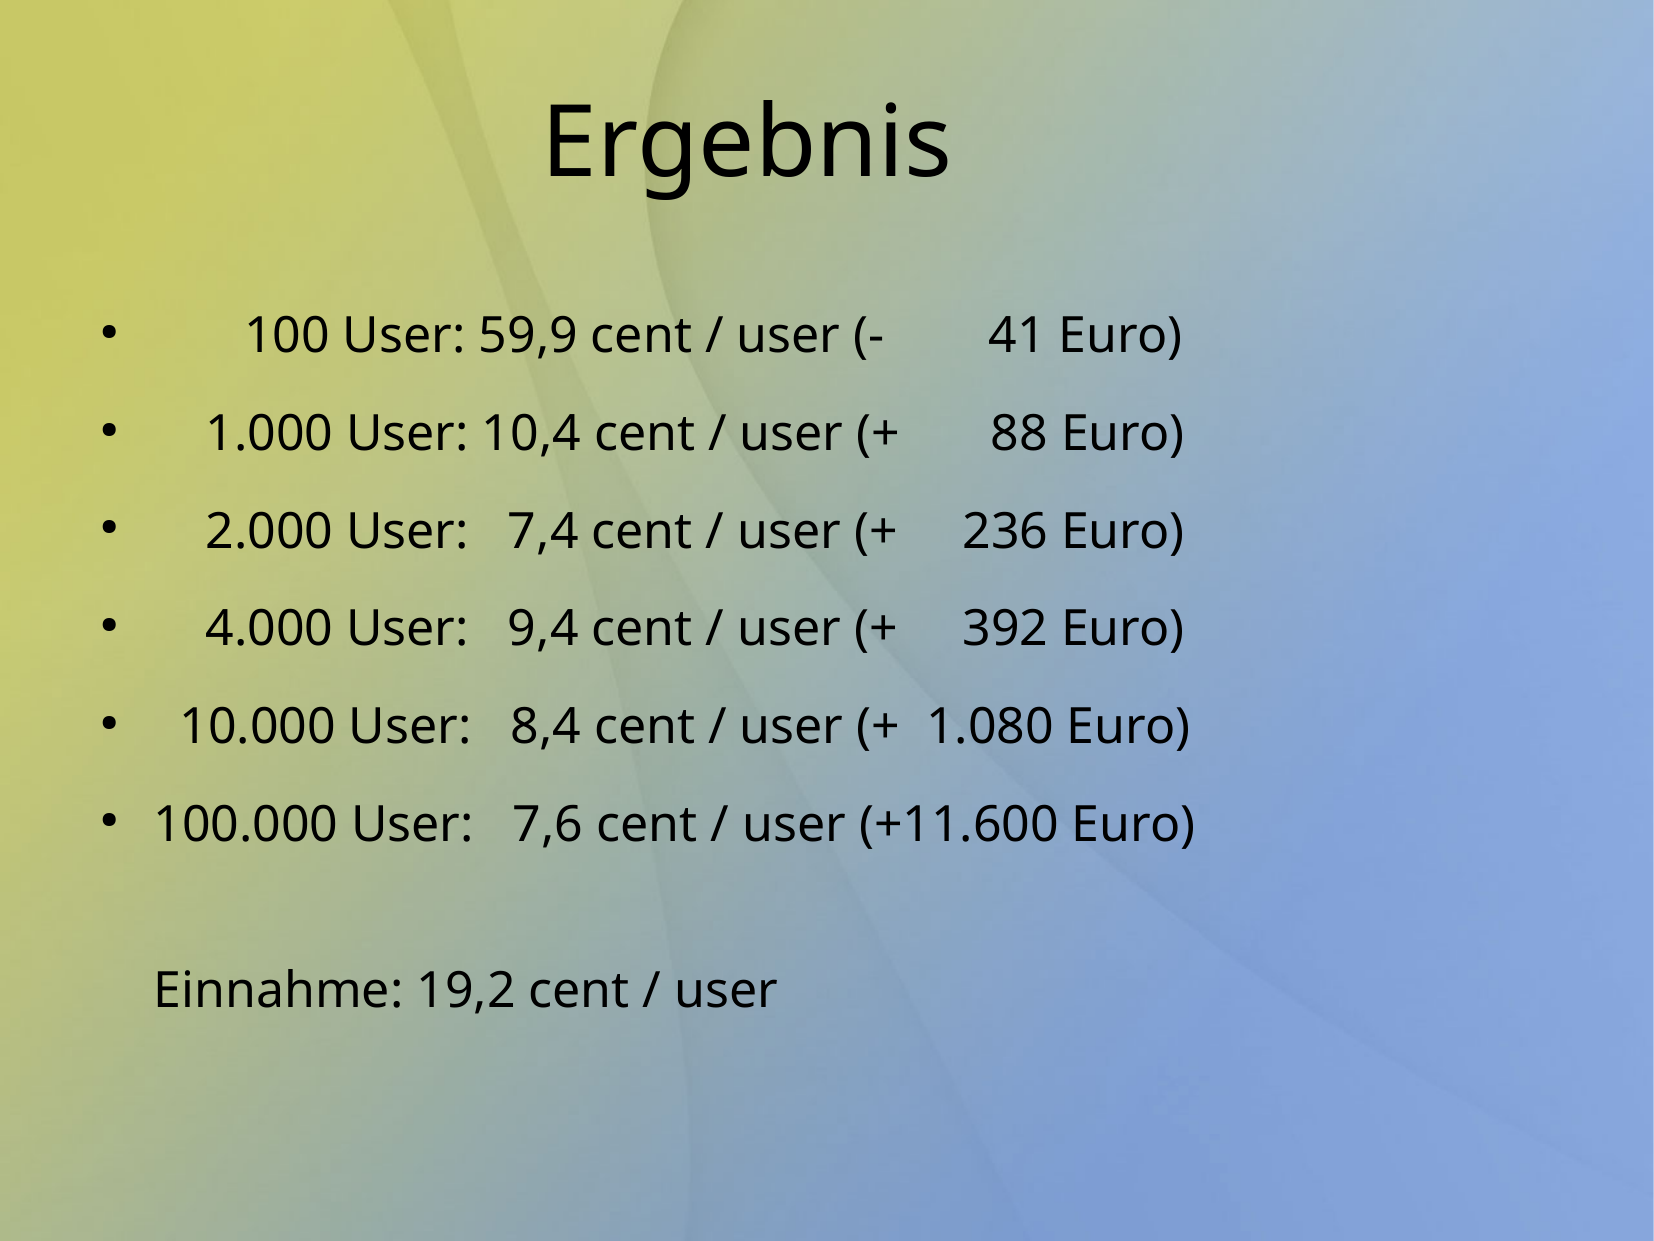

# Ergebnis
 100 User: 59,9 cent / user (- 41 Euro)
 1.000 User: 10,4 cent / user (+ 88 Euro)
 2.000 User: 7,4 cent / user (+ 236 Euro)
 4.000 User: 9,4 cent / user (+ 392 Euro)
 10.000 User: 8,4 cent / user (+ 1.080 Euro)
100.000 User: 7,6 cent / user (+11.600 Euro)
Einnahme: 19,2 cent / user